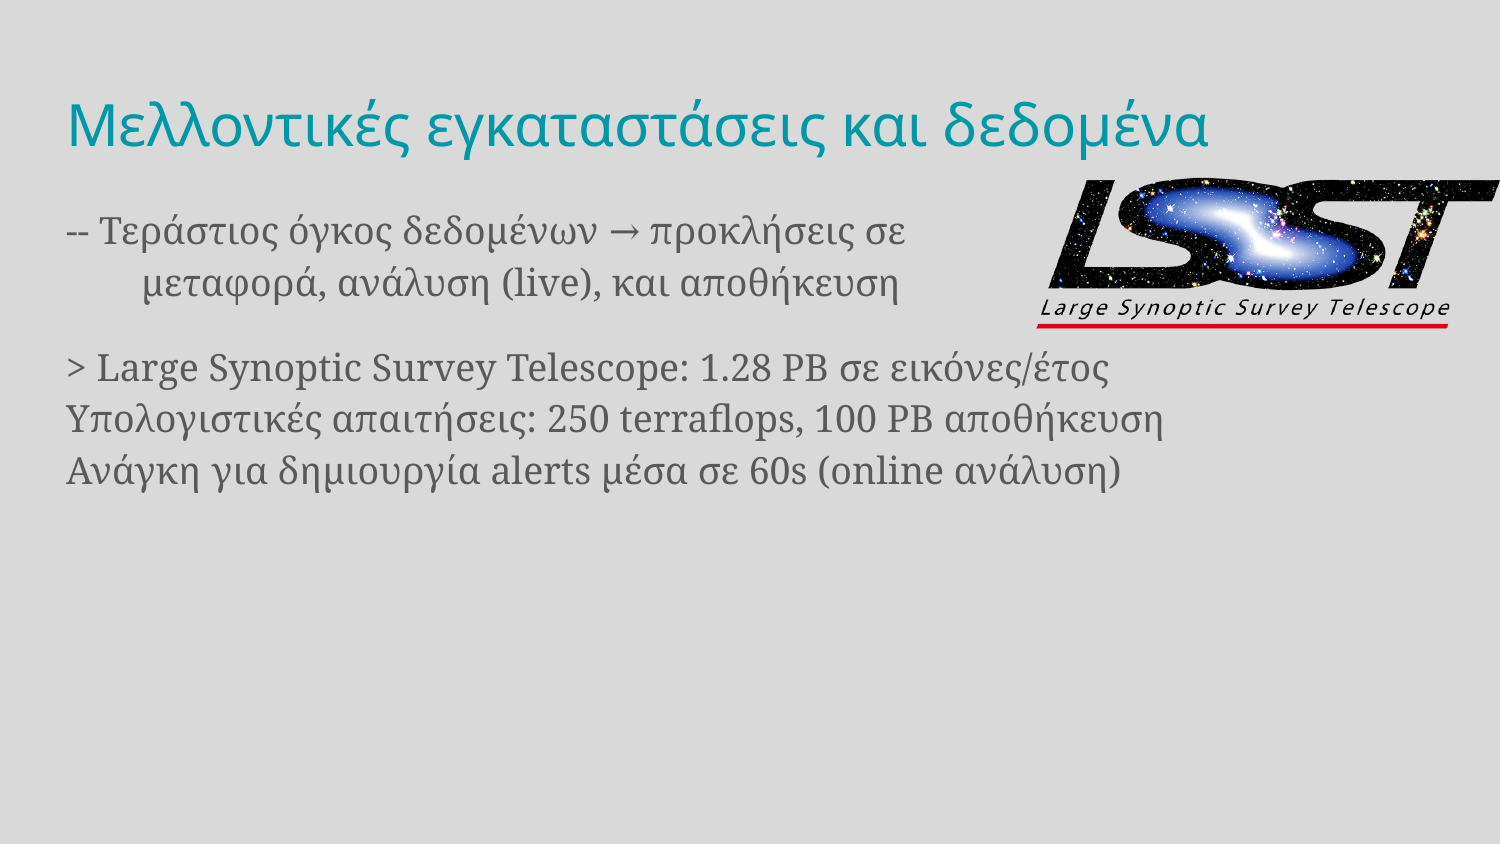

Μελλοντικές εγκαταστάσεις και δεδομένα
# -- Τεράστιος όγκος δεδομένων → προκλήσεις σε μεταφορά, ανάλυση (live), και αποθήκευση
> Large Synoptic Survey Telescope: 1.28 PB σε εικόνες/έτος
Υπολογιστικές απαιτήσεις: 250 terraflops, 100 PB αποθήκευση
Ανάγκη για δημιουργία alerts μέσα σε 60s (online ανάλυση)